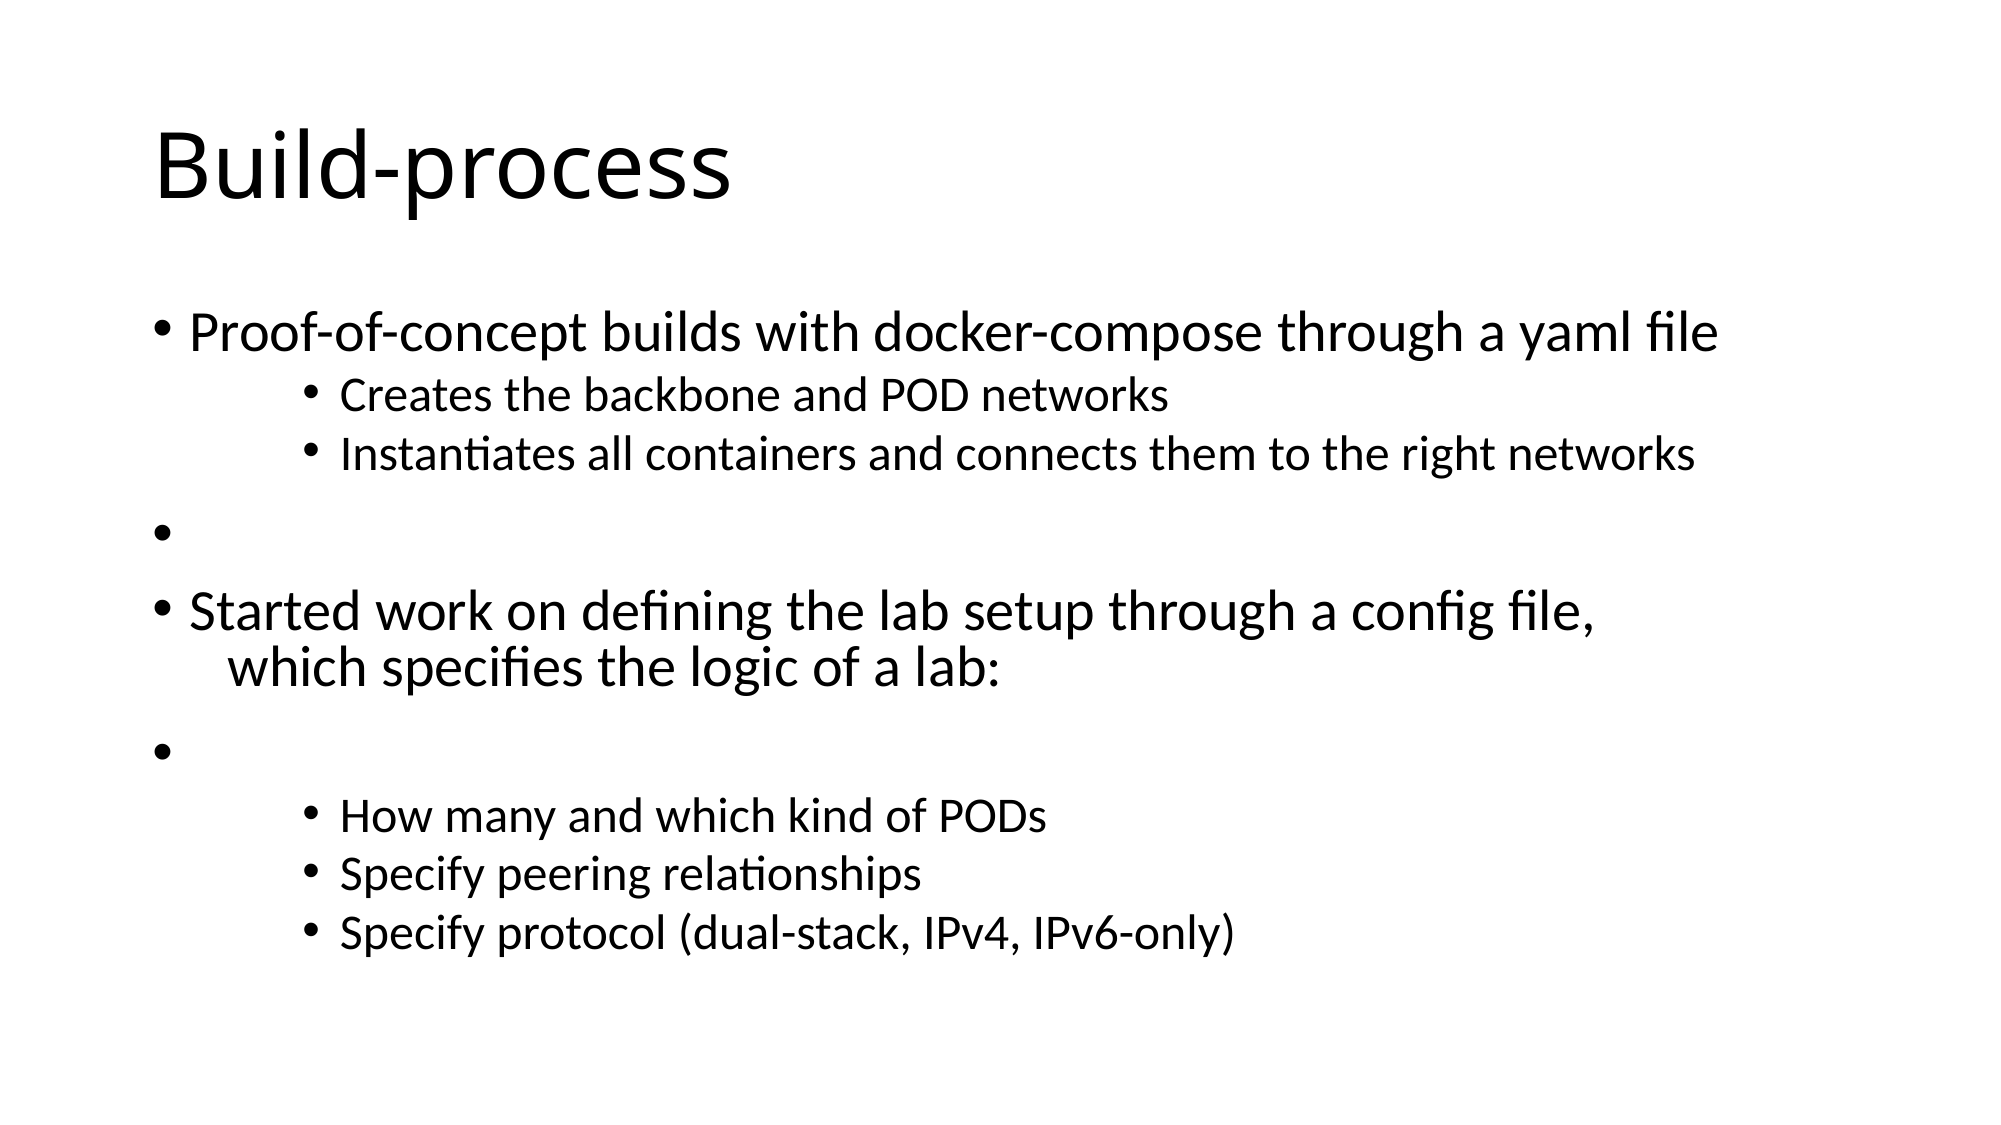

# Build-process
Proof-of-concept builds with docker-compose through a yaml file
Creates the backbone and POD networks
Instantiates all containers and connects them to the right networks
Started work on defining the lab setup through a config file,
which specifies the logic of a lab:
How many and which kind of PODs
Specify peering relationships
Specify protocol (dual-stack, IPv4, IPv6-only)